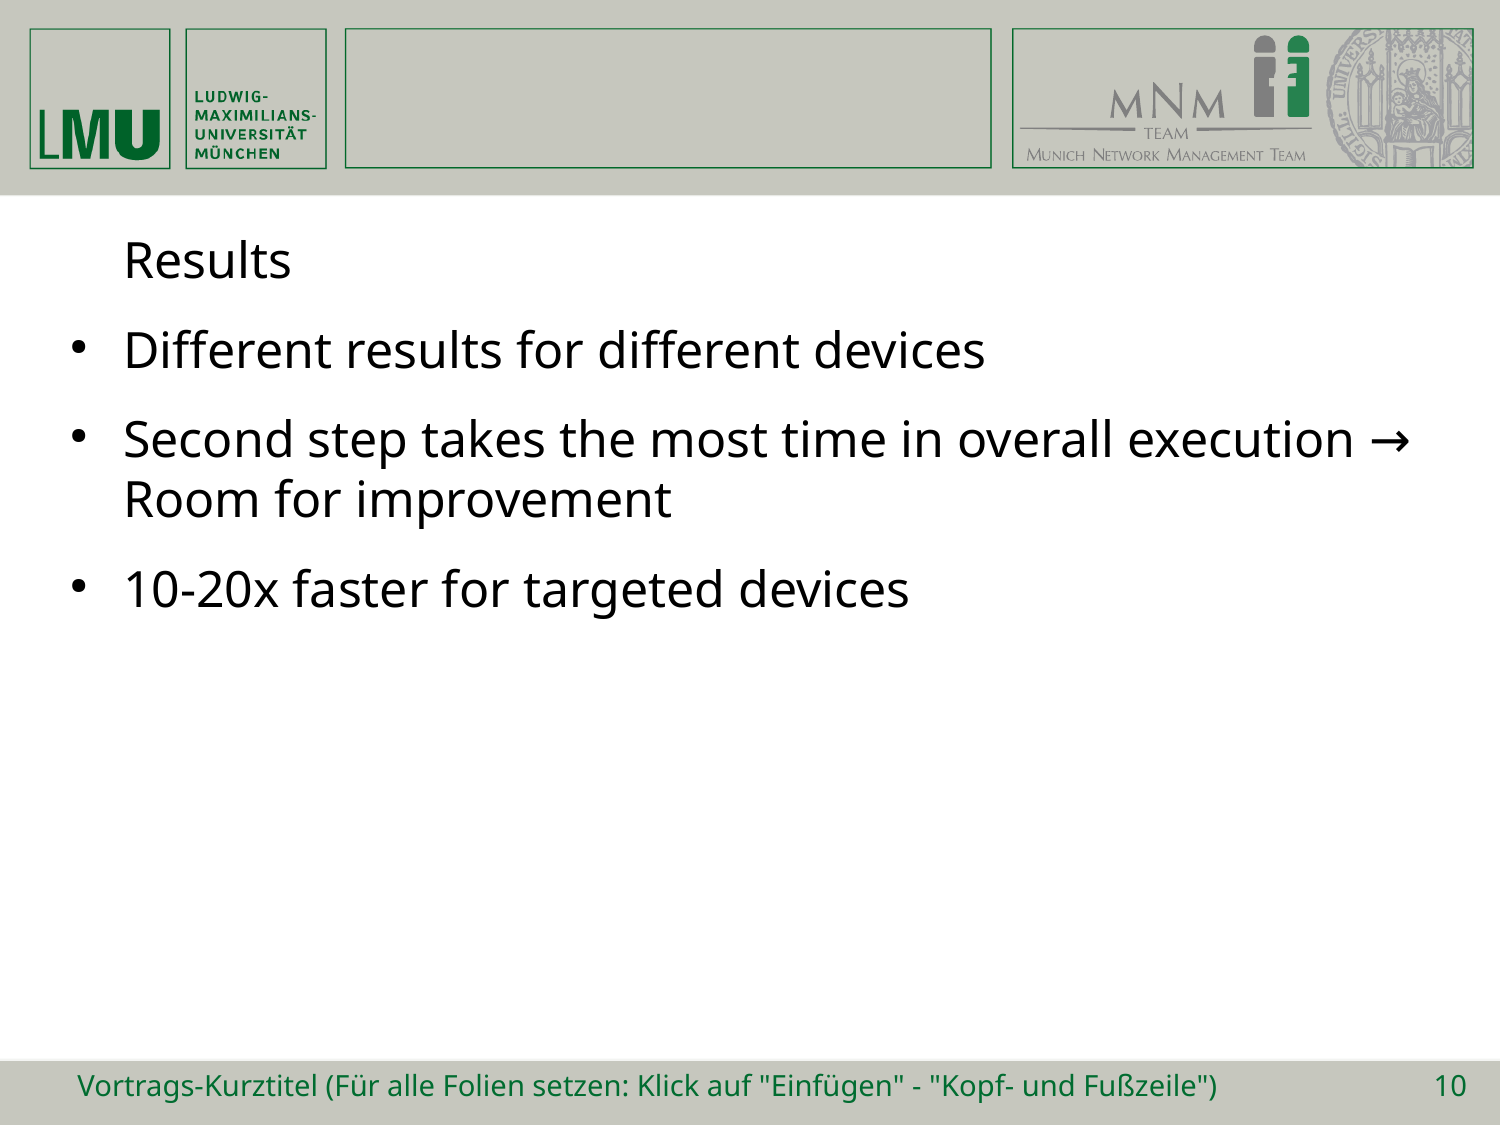

#
Results
Different results for different devices
Second step takes the most time in overall execution → Room for improvement
10-20x faster for targeted devices
Vortrags-Kurztitel (Für alle Folien setzen: Klick auf "Einfügen" - "Kopf- und Fußzeile")